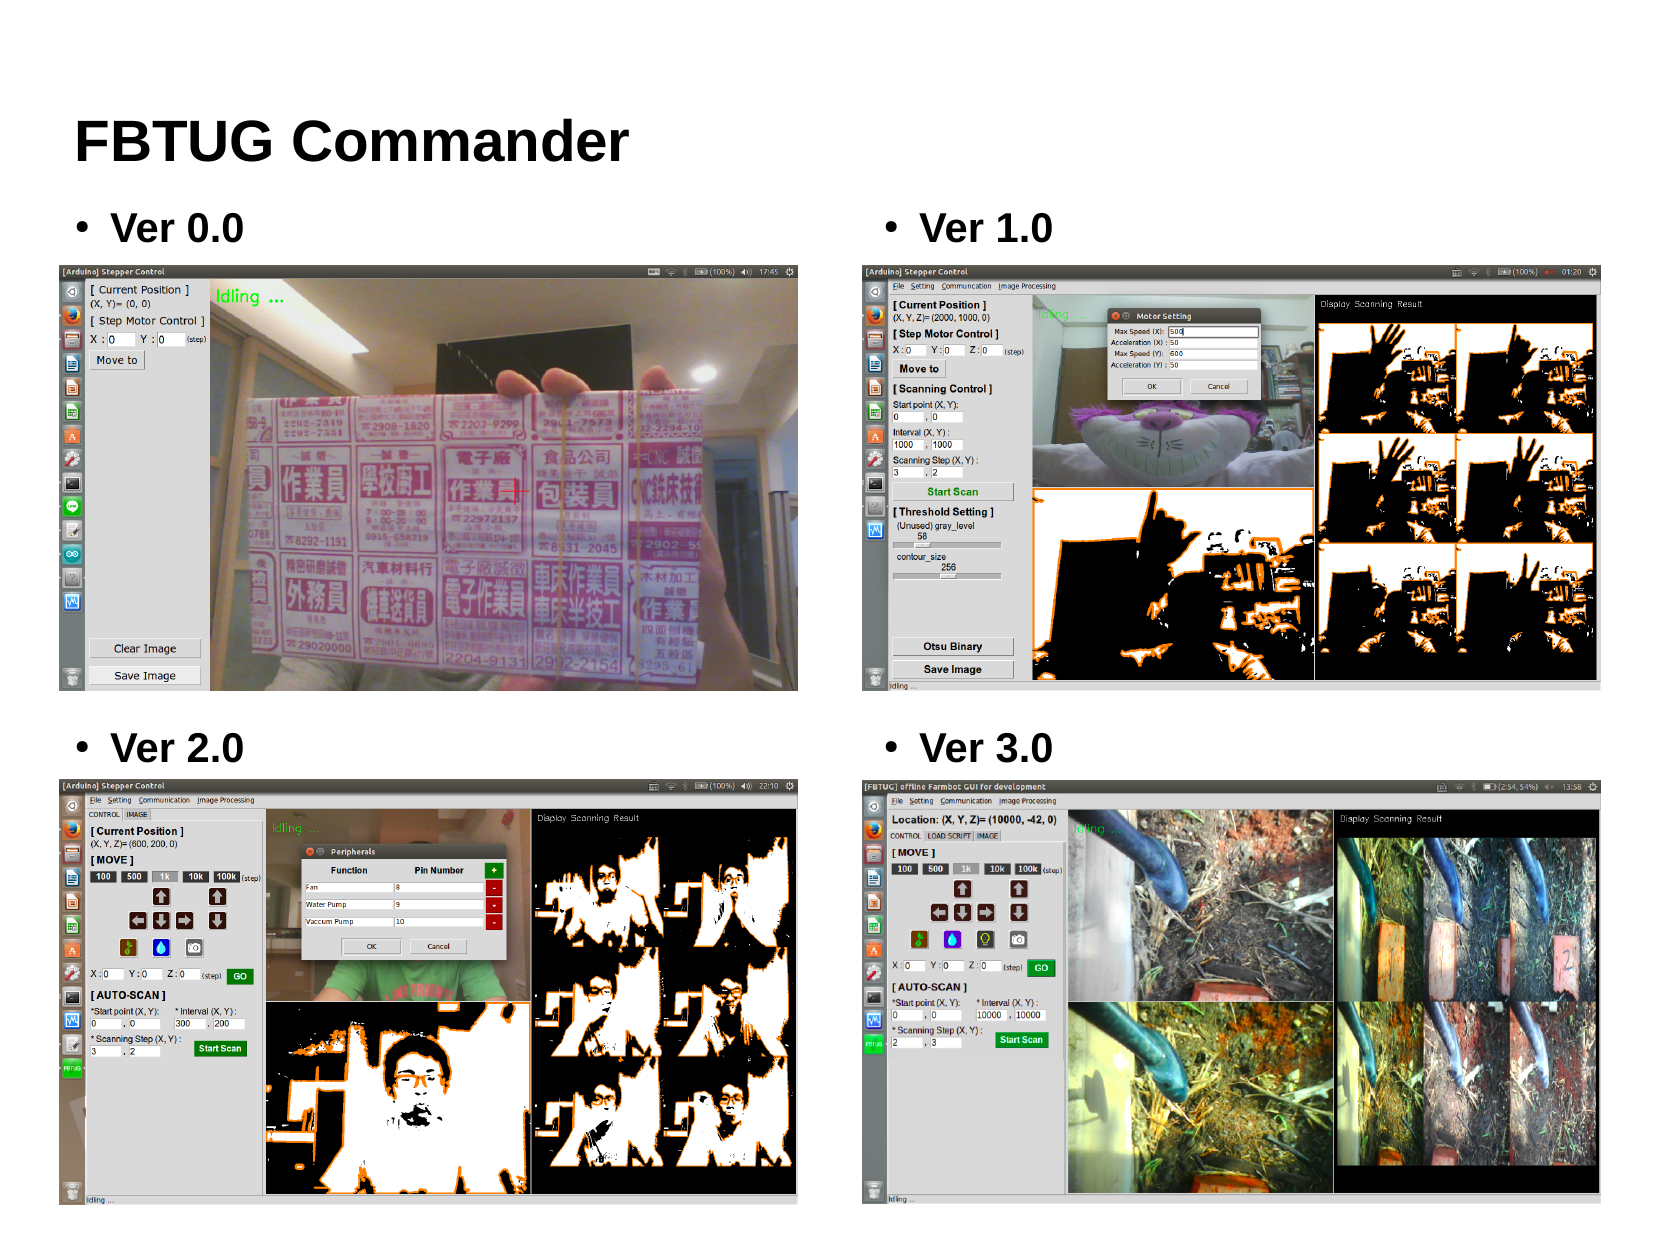

FBTUG Commander
Ver 0.0
Ver 1.0
Ver 2.0
Ver 3.0